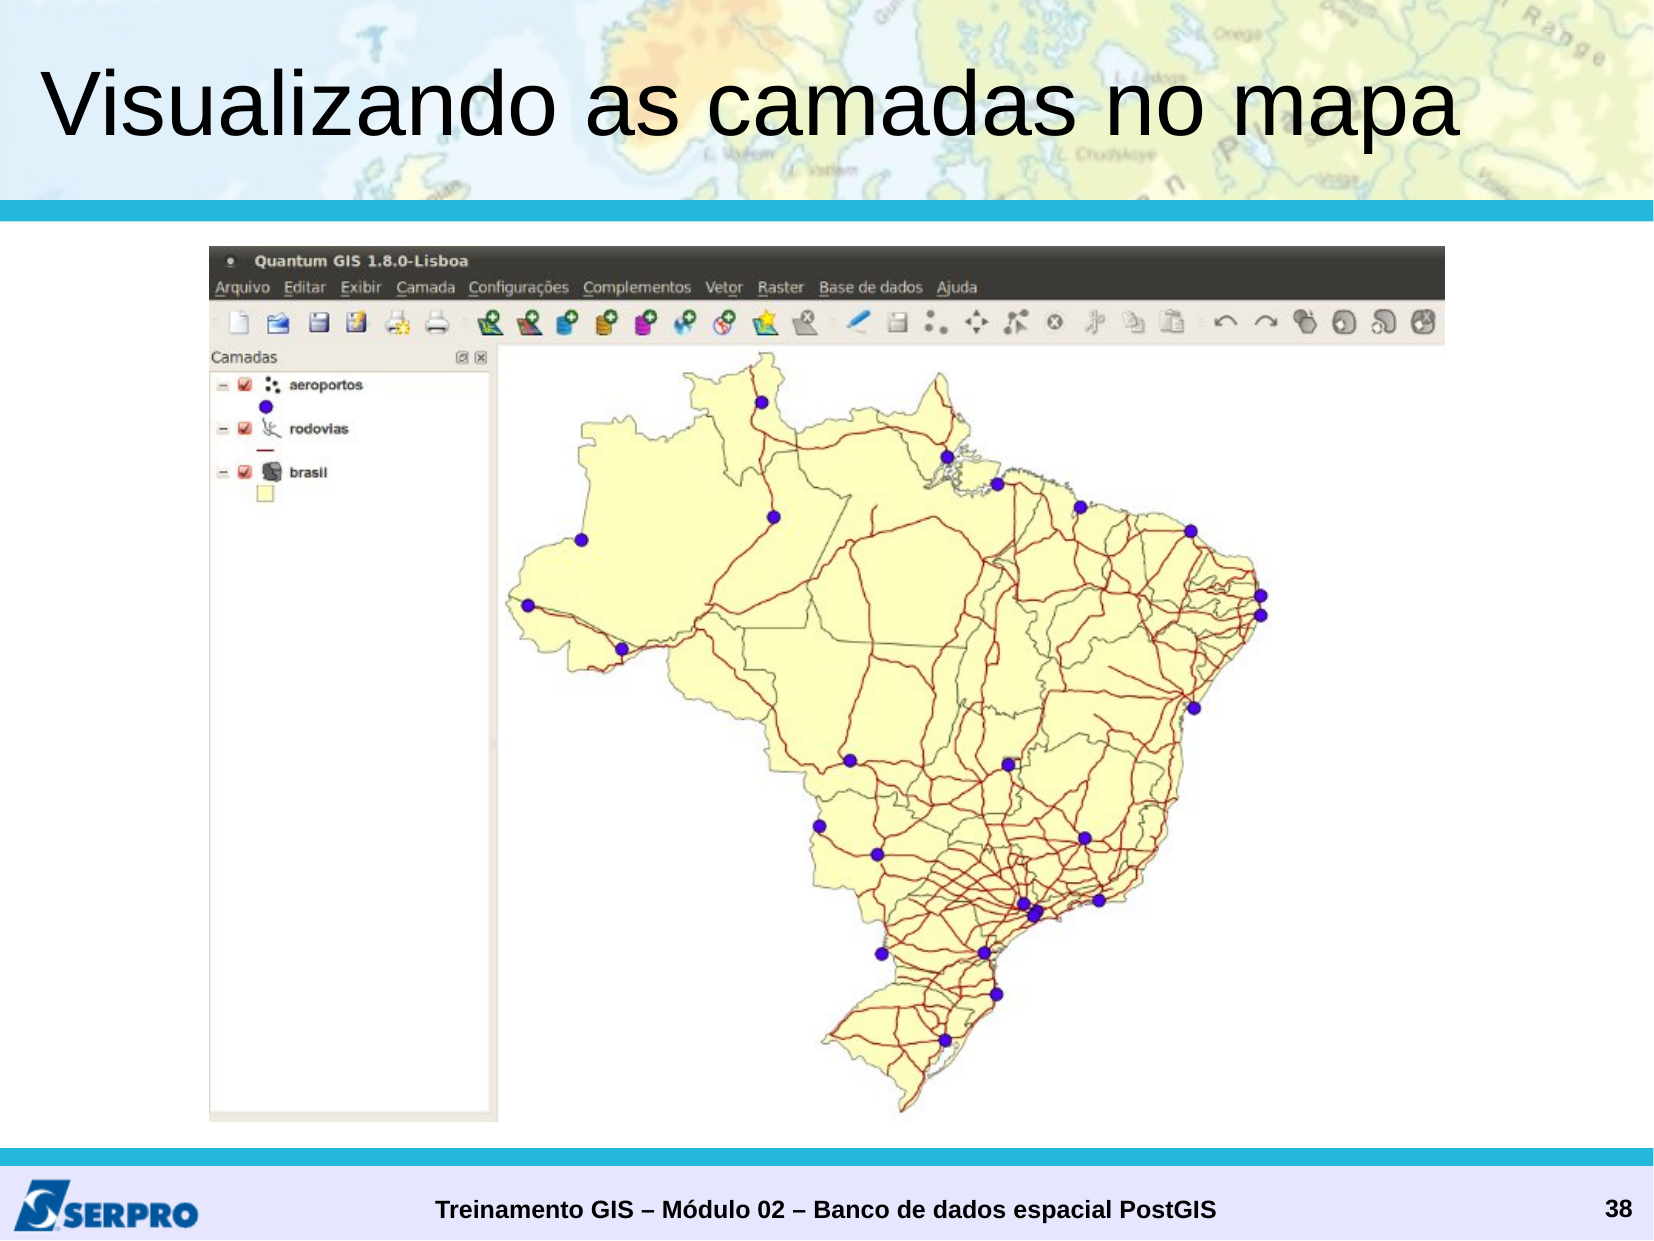

# Visualizando as camadas no mapa
38
Treinamento GIS – Módulo 02 – Banco de dados espacial PostGIS